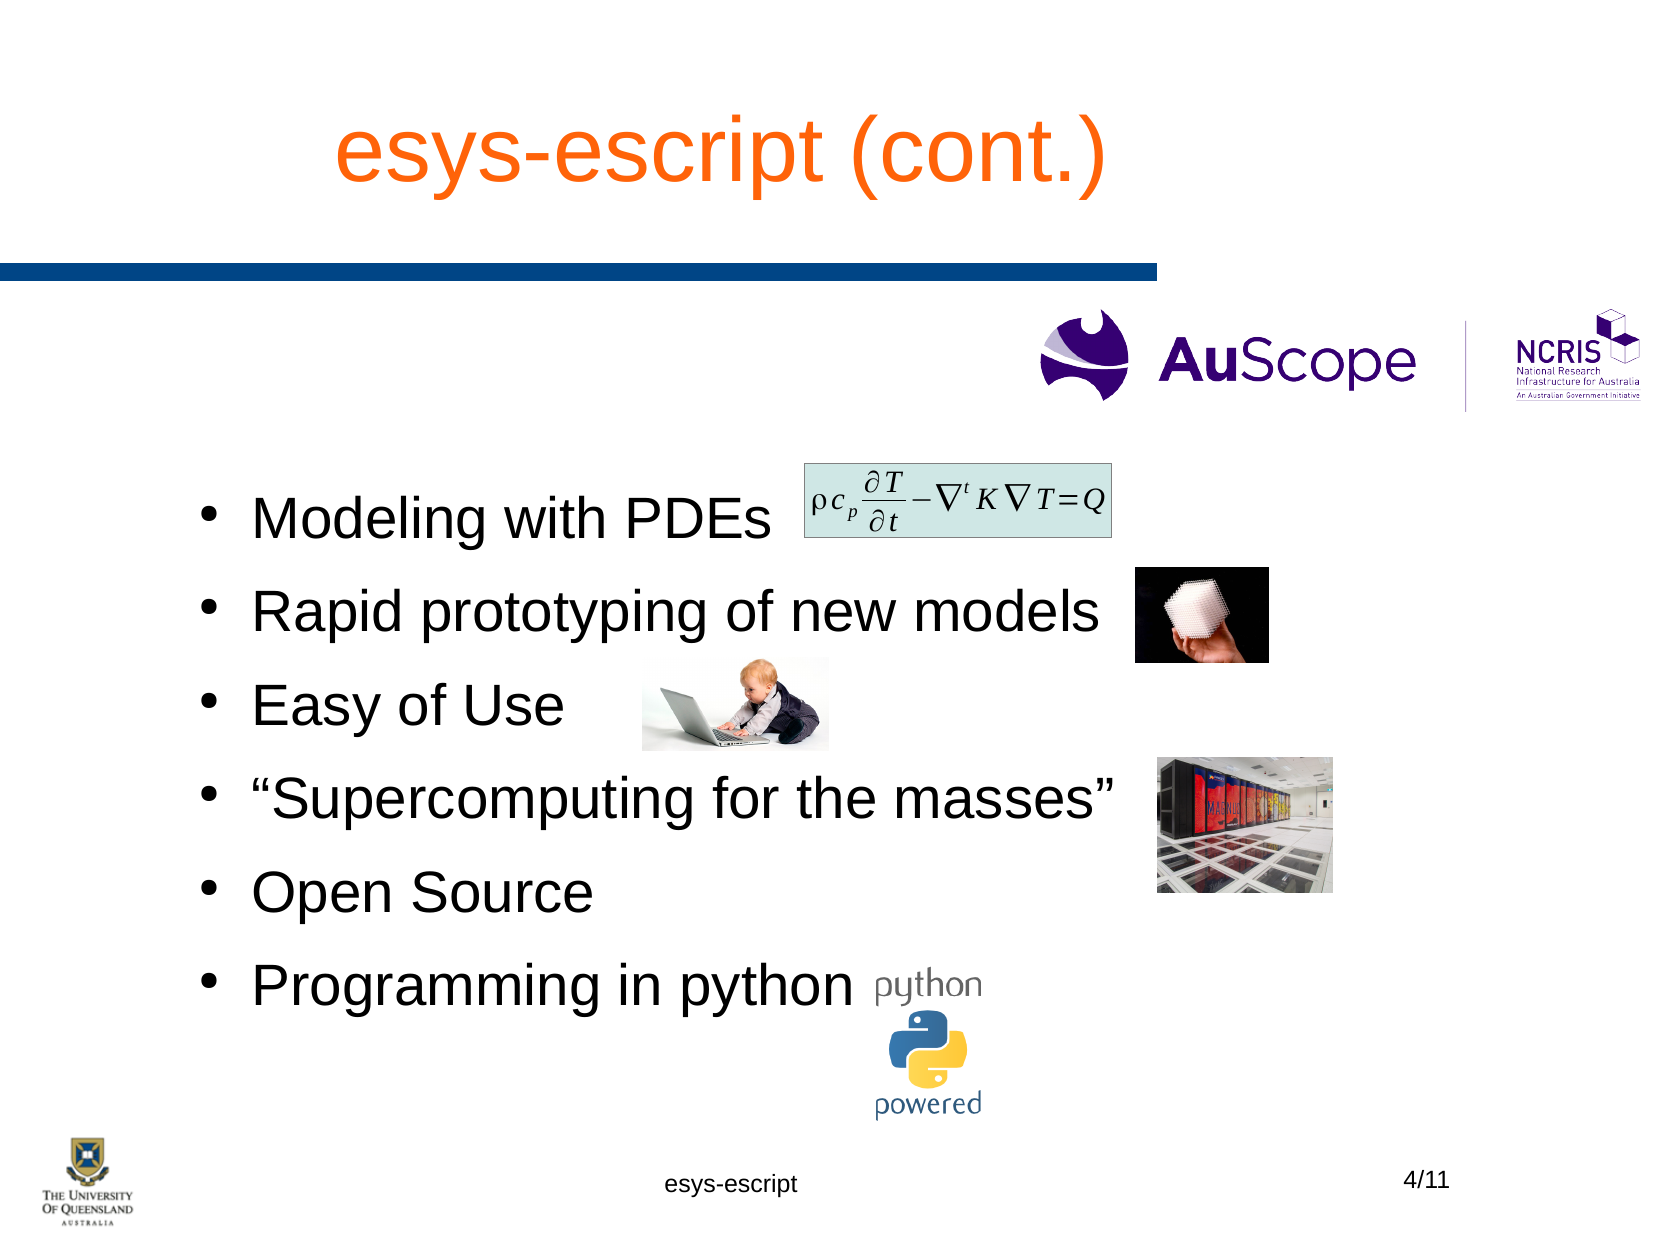

# esys-escript (cont.)
Modeling with PDEs
Rapid prototyping of new models
Easy of Use
“Supercomputing for the masses”
Open Source
Programming in python